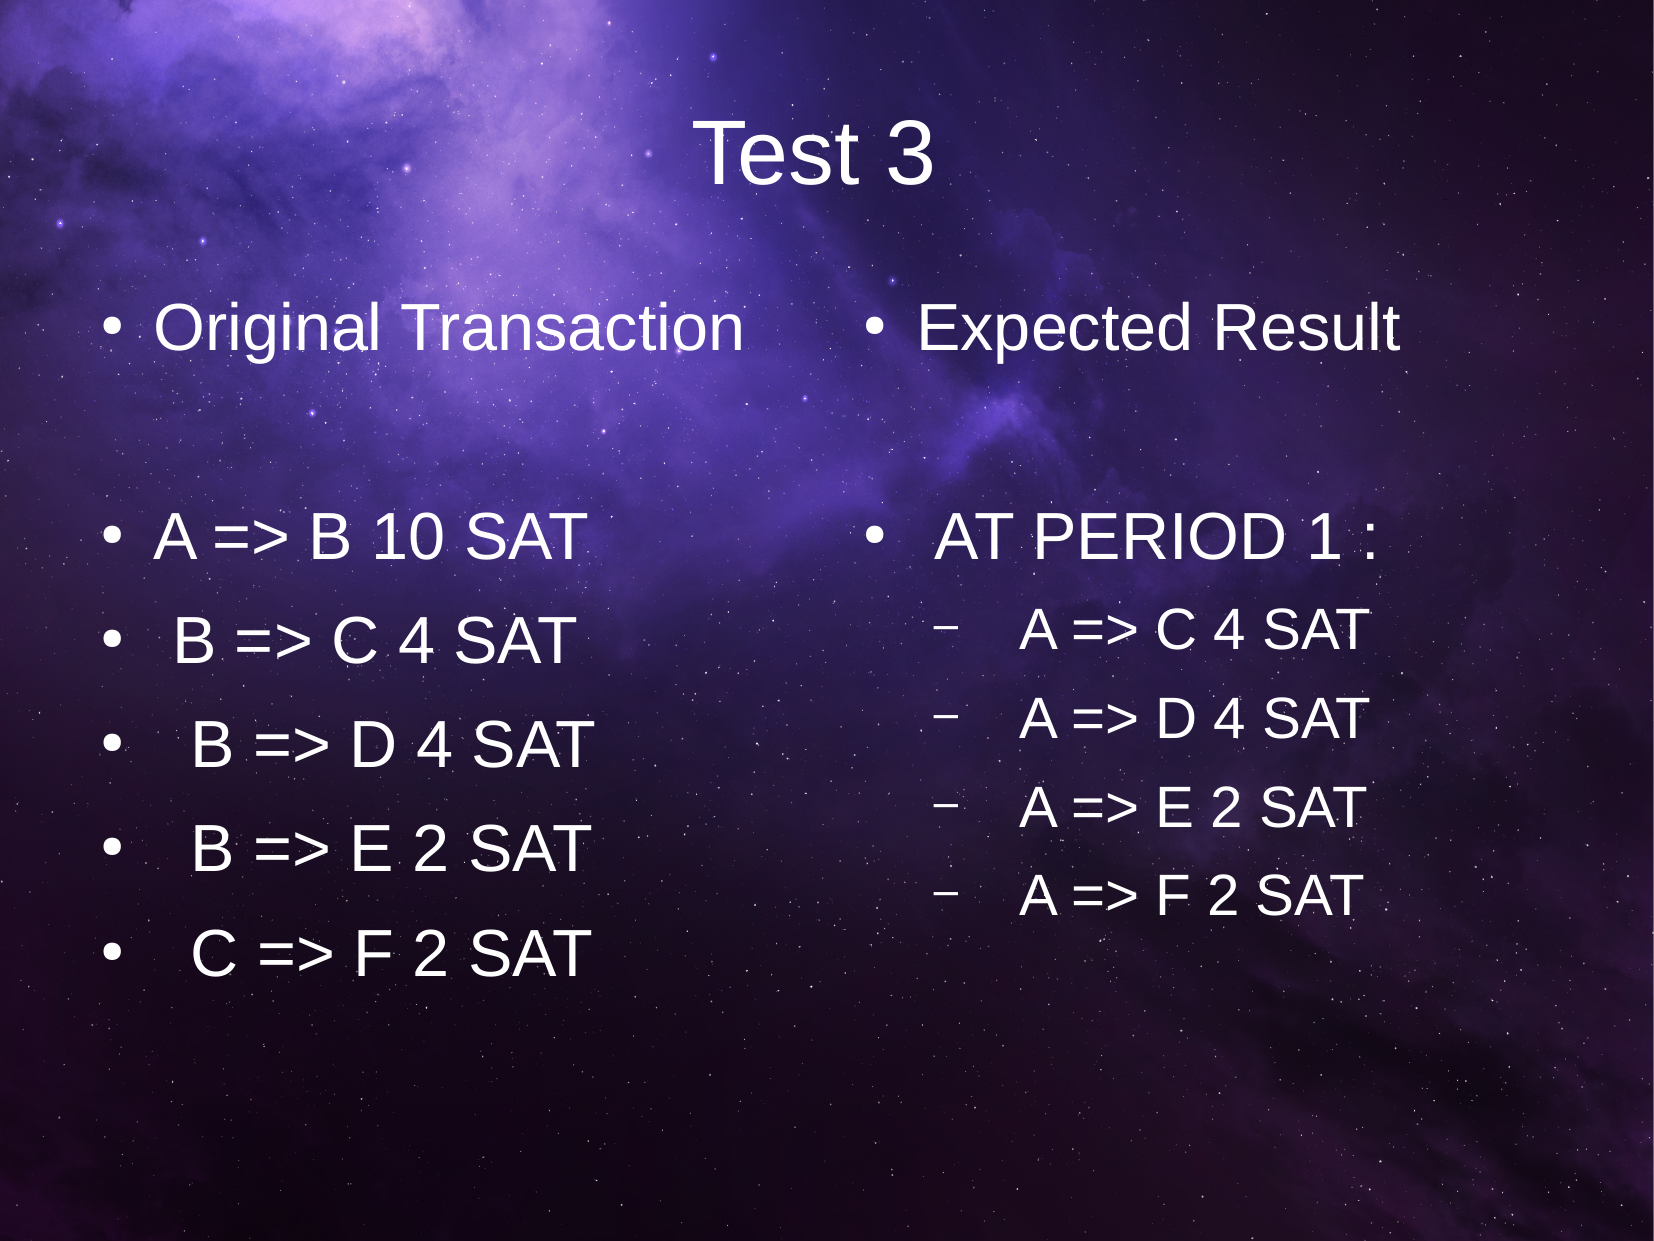

# Test 3
Original Transaction
A => B 10 SAT
 B => C 4 SAT
 B => D 4 SAT
 B => E 2 SAT
 C => F 2 SAT
Expected Result
 AT PERIOD 1 :
 A => C 4 SAT
 A => D 4 SAT
 A => E 2 SAT
 A => F 2 SAT